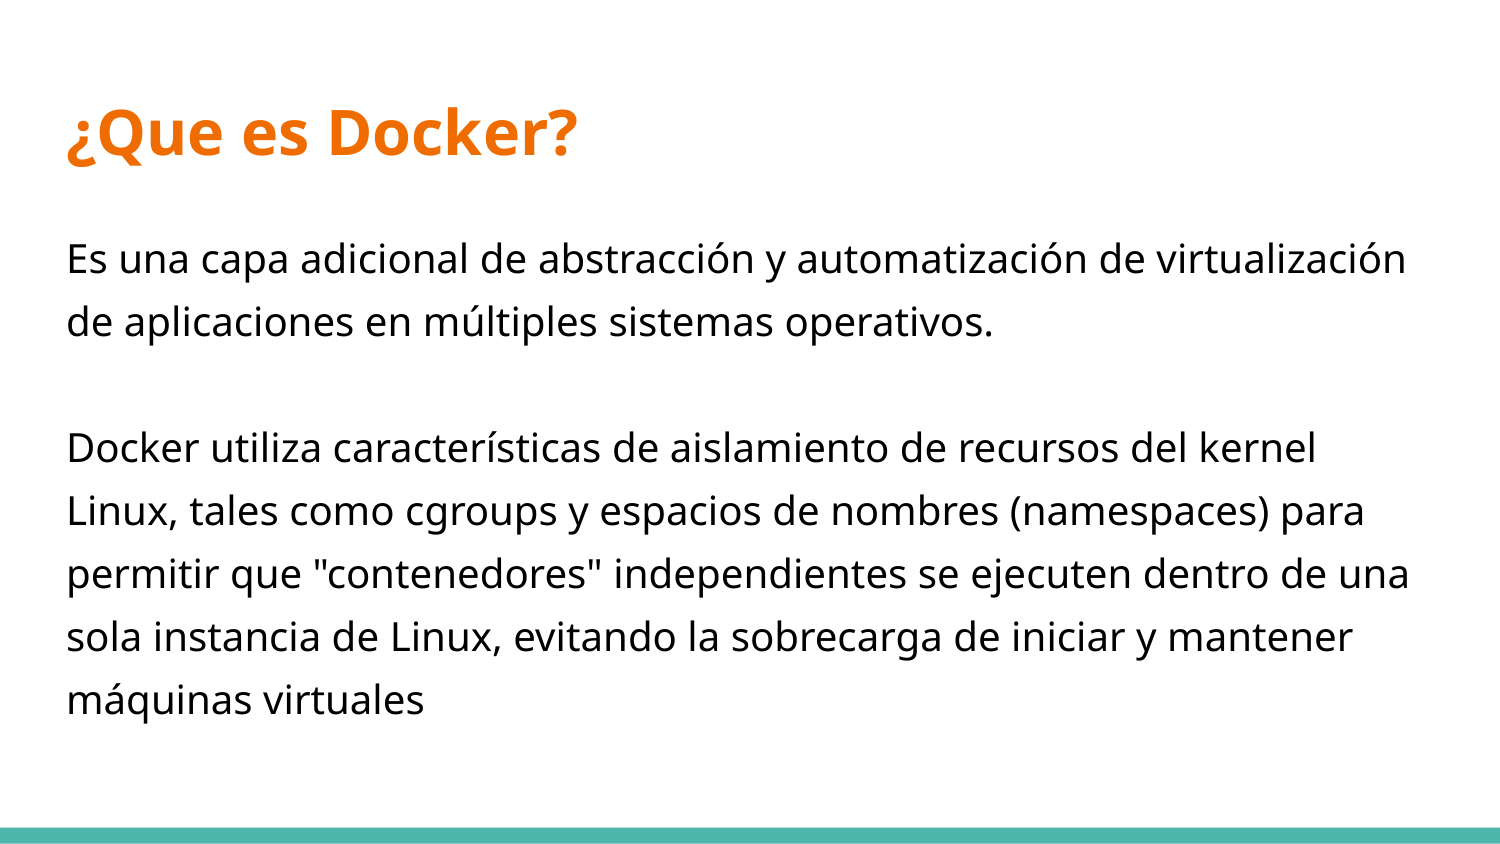

# ¿Que es Docker?
Es una capa adicional de abstracción y automatización de virtualización de aplicaciones en múltiples sistemas operativos.
Docker utiliza características de aislamiento de recursos del kernel Linux, tales como cgroups y espacios de nombres (namespaces) para permitir que "contenedores" independientes se ejecuten dentro de una sola instancia de Linux, evitando la sobrecarga de iniciar y mantener máquinas virtuales